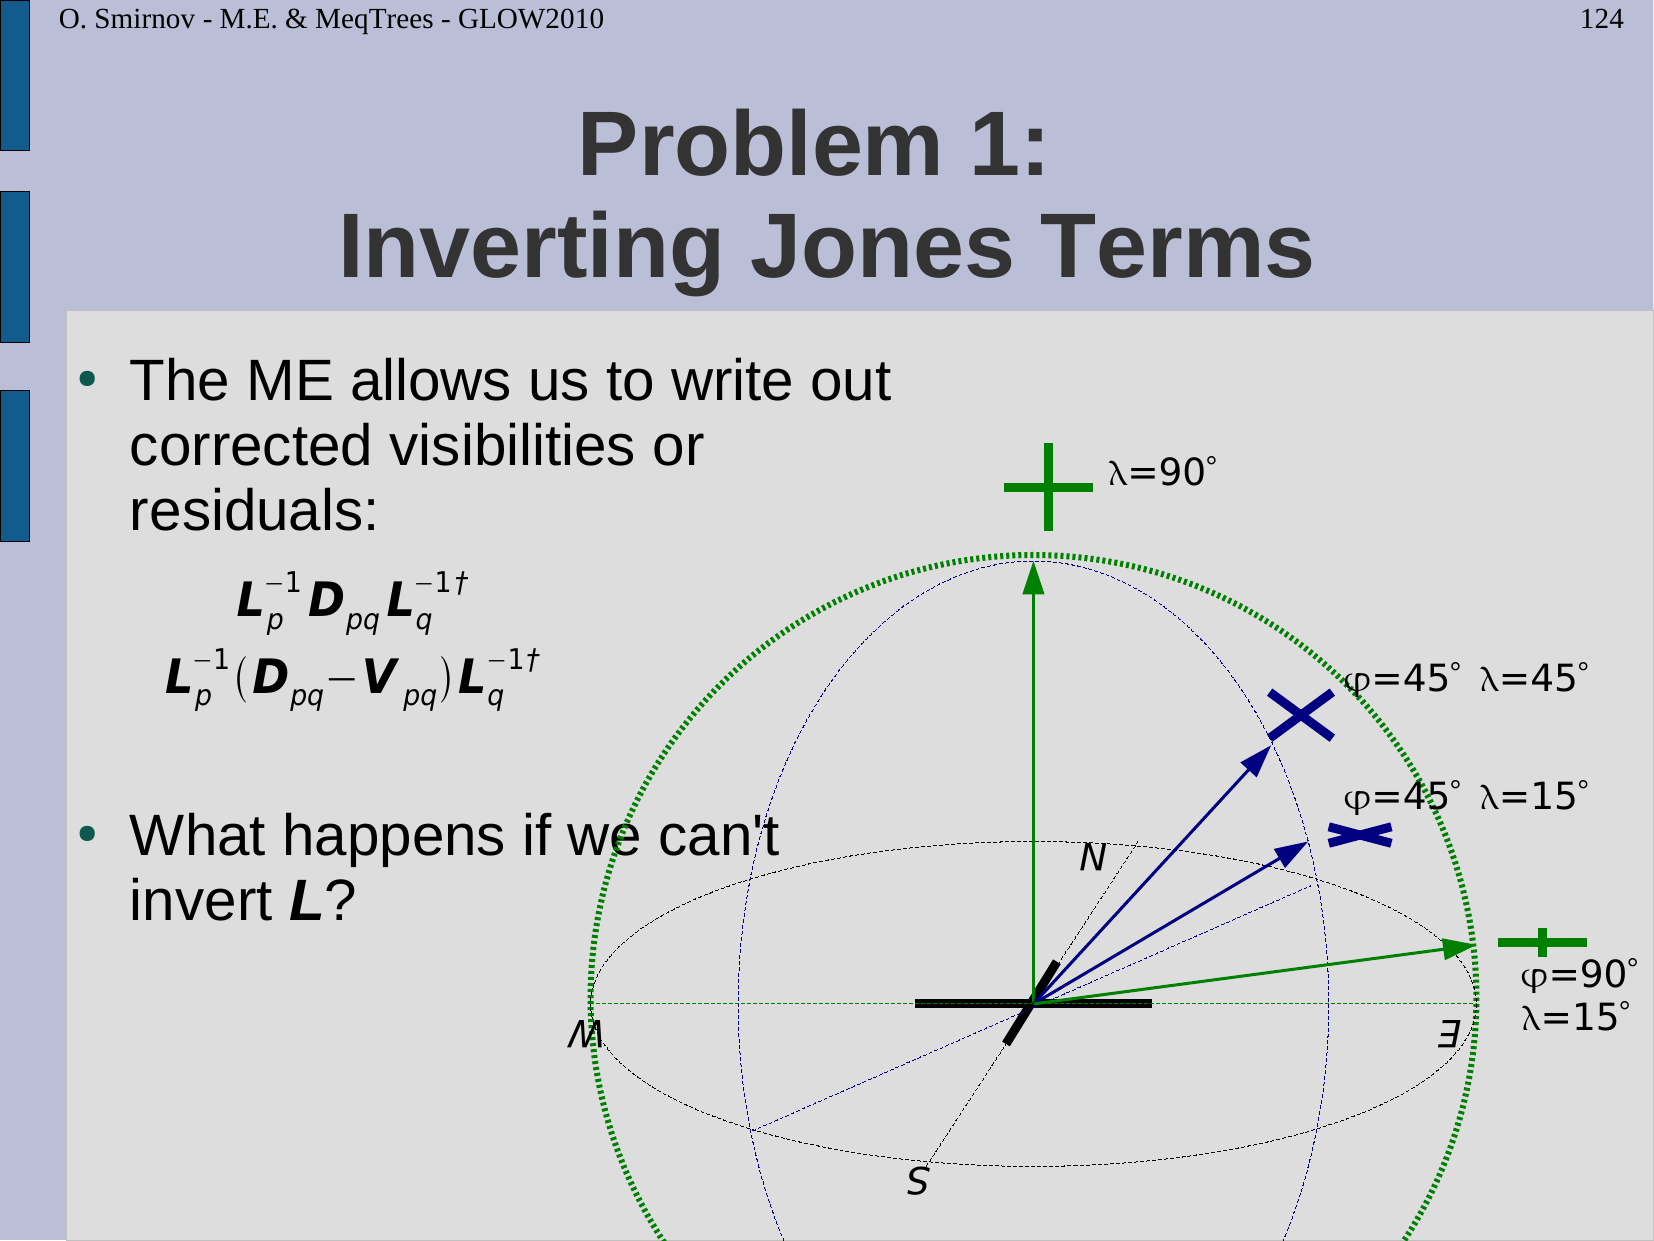

O. Smirnov - M.E. & MeqTrees - GLOW2010
124
# Problem 1: Inverting Jones Terms
The ME allows us to write out corrected visibilities or residuals:
What happens if we can't invert L?
=90˚
=45˚ =45˚
=45˚ =15˚
N
=90˚
=15˚
W
E
S